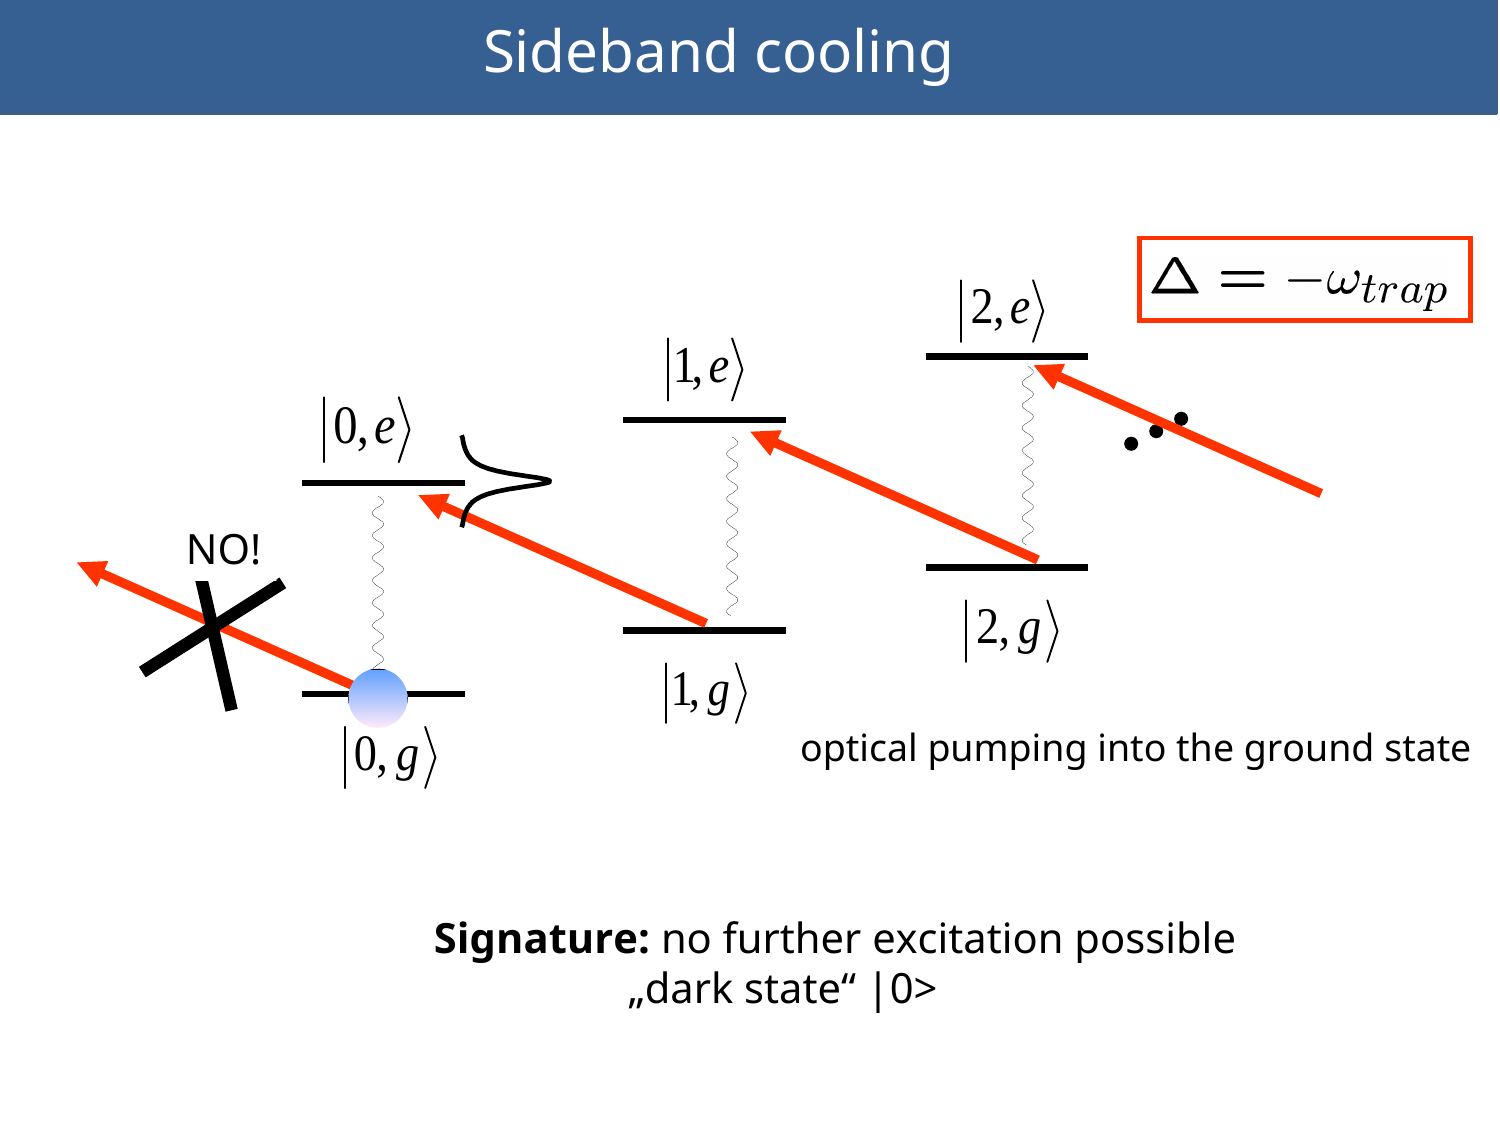

# Sideband cooling
NO!
Signature: no further excitation possible
 „dark state“ |0>
optical pumping into the ground state